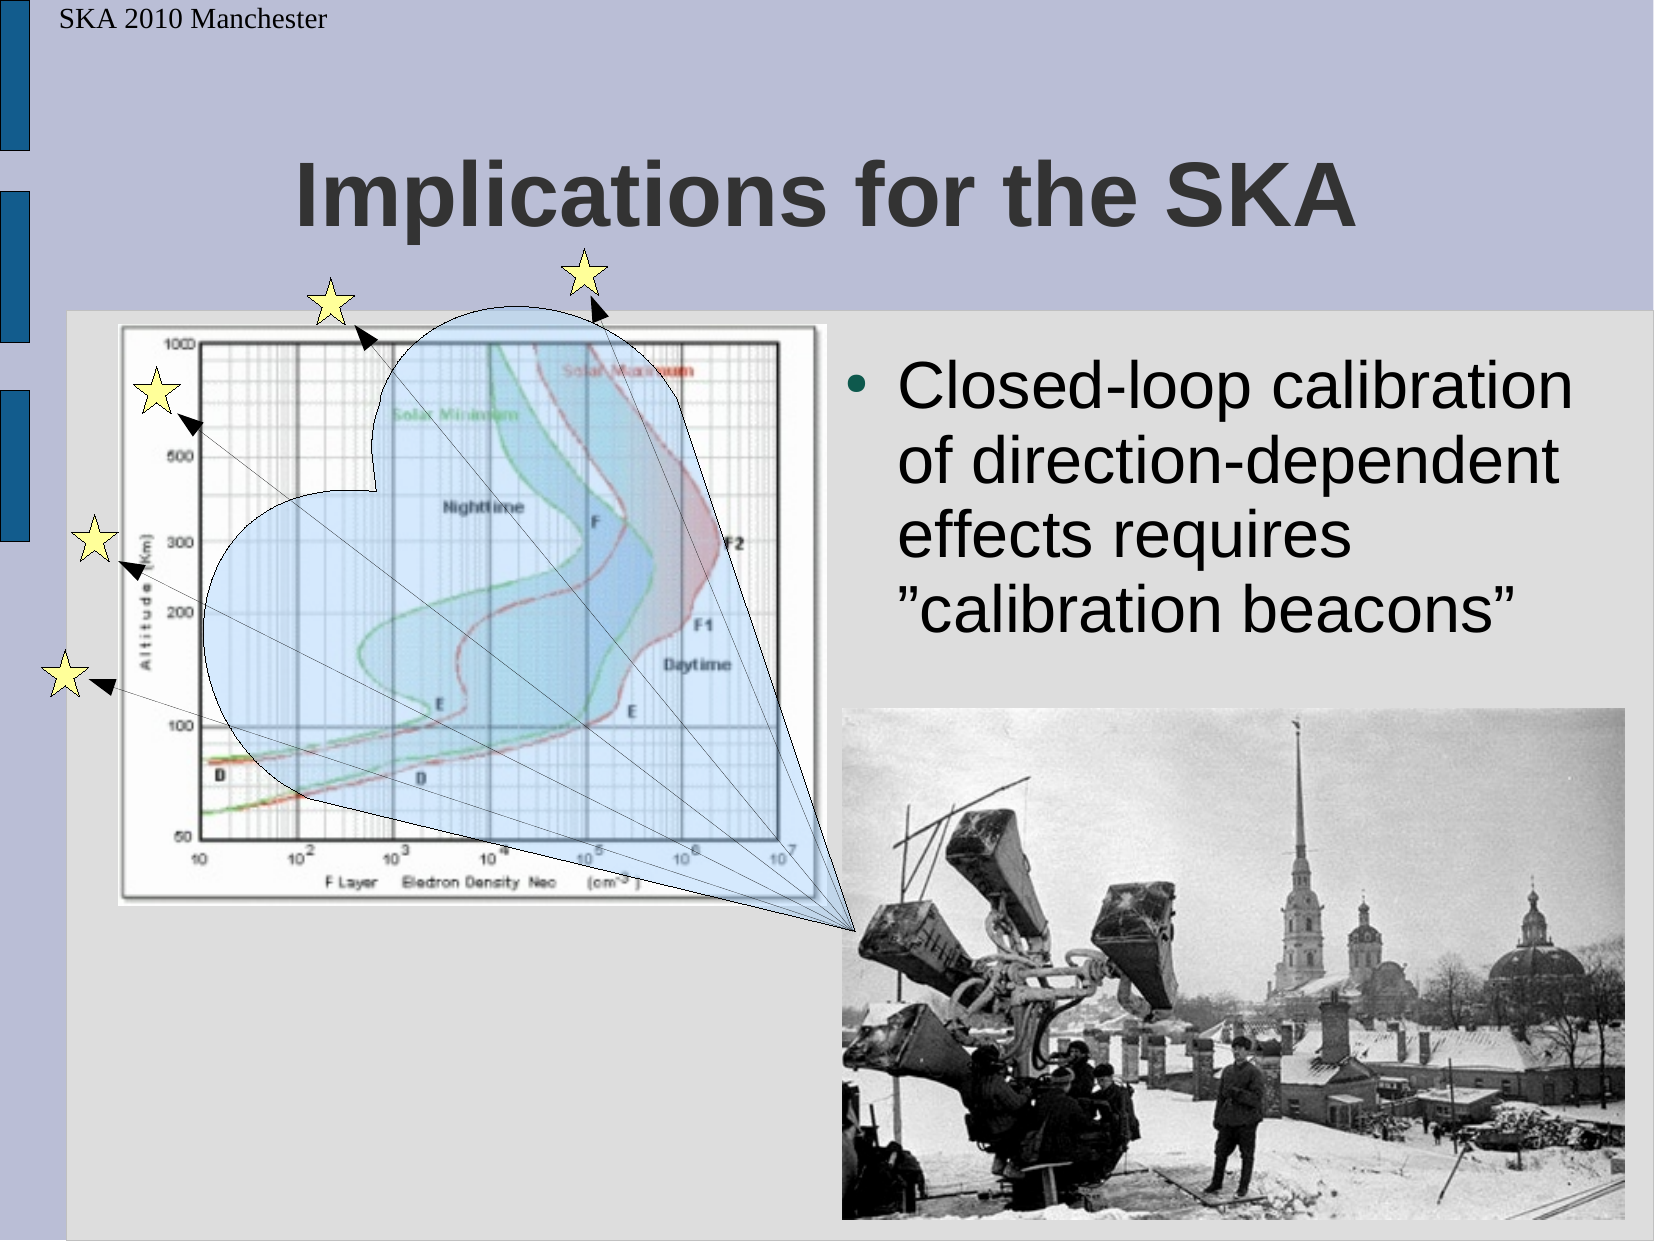

SKA 2010 Manchester
# Implications for the SKA
Closed-loop calibration of direction-dependent effects requires ”calibration beacons”